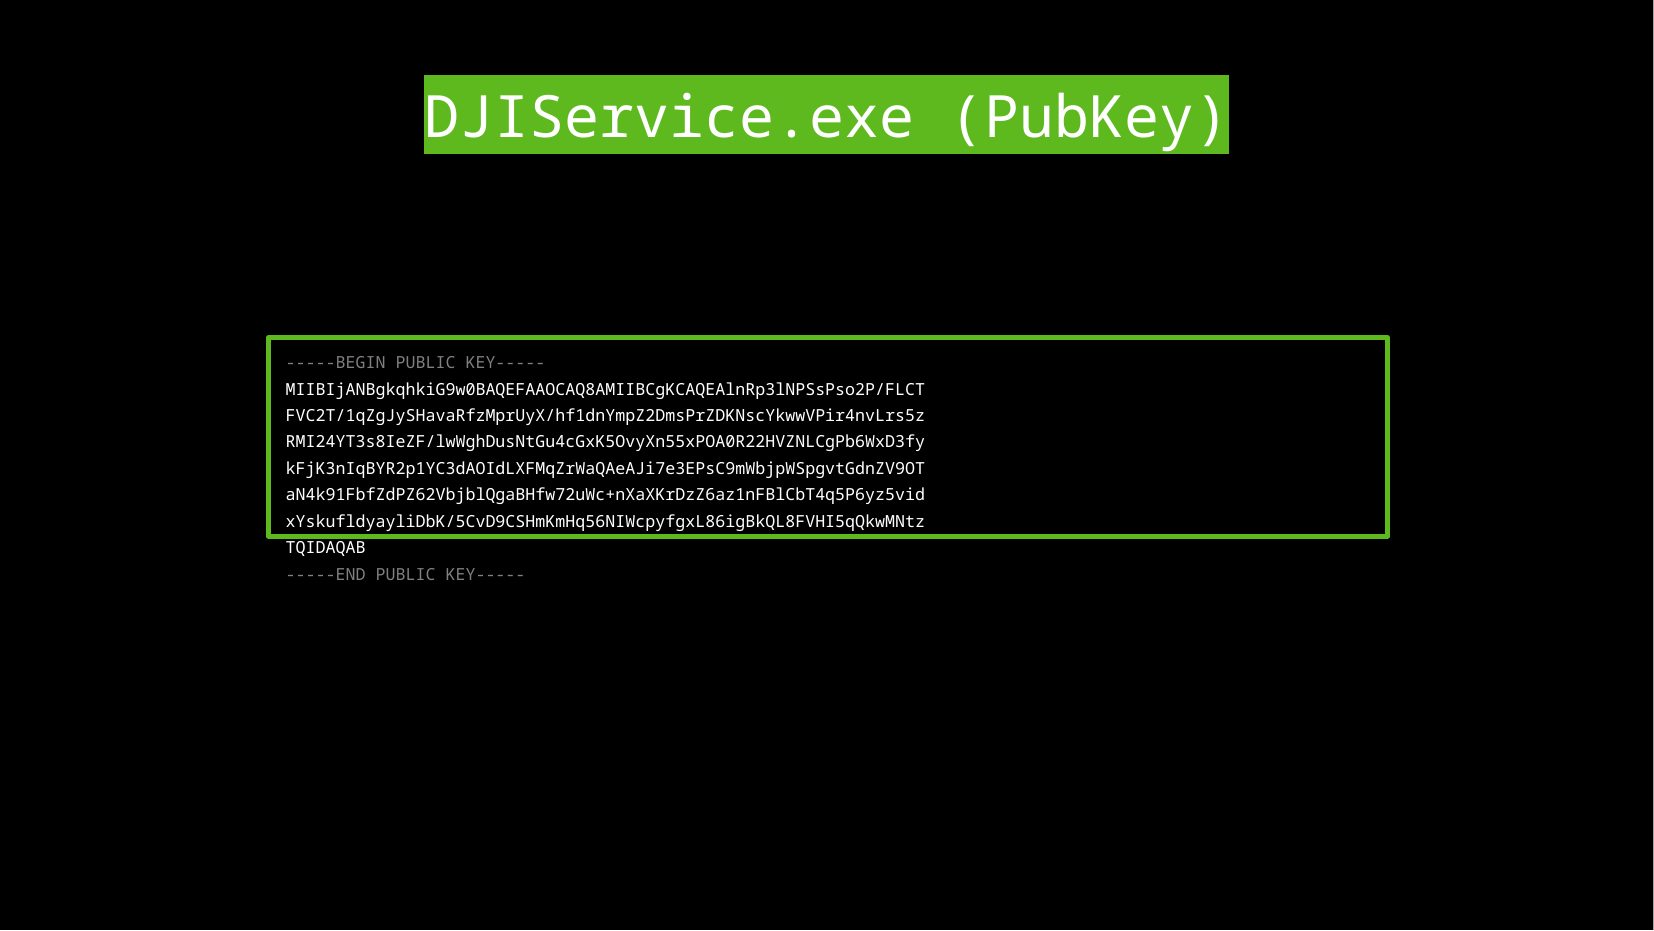

# DJIService.exe (PubKey)
-----BEGIN PUBLIC KEY-----
MIIBIjANBgkqhkiG9w0BAQEFAAOCAQ8AMIIBCgKCAQEAlnRp3lNPSsPso2P/FLCT
FVC2T/1qZgJySHavaRfzMprUyX/hf1dnYmpZ2DmsPrZDKNscYkwwVPir4nvLrs5z
RMI24YT3s8IeZF/lwWghDusNtGu4cGxK5OvyXn55xPOA0R22HVZNLCgPb6WxD3fy
kFjK3nIqBYR2p1YC3dAOIdLXFMqZrWaQAeAJi7e3EPsC9mWbjpWSpgvtGdnZV9OT
aN4k91FbfZdPZ62VbjblQgaBHfw72uWc+nXaXKrDzZ6az1nFBlCbT4q5P6yz5vid
xYskufldyayliDbK/5CvD9CSHmKmHq56NIWcpyfgxL86igBkQL8FVHI5qQkwMNtz
TQIDAQAB
-----END PUBLIC KEY-----